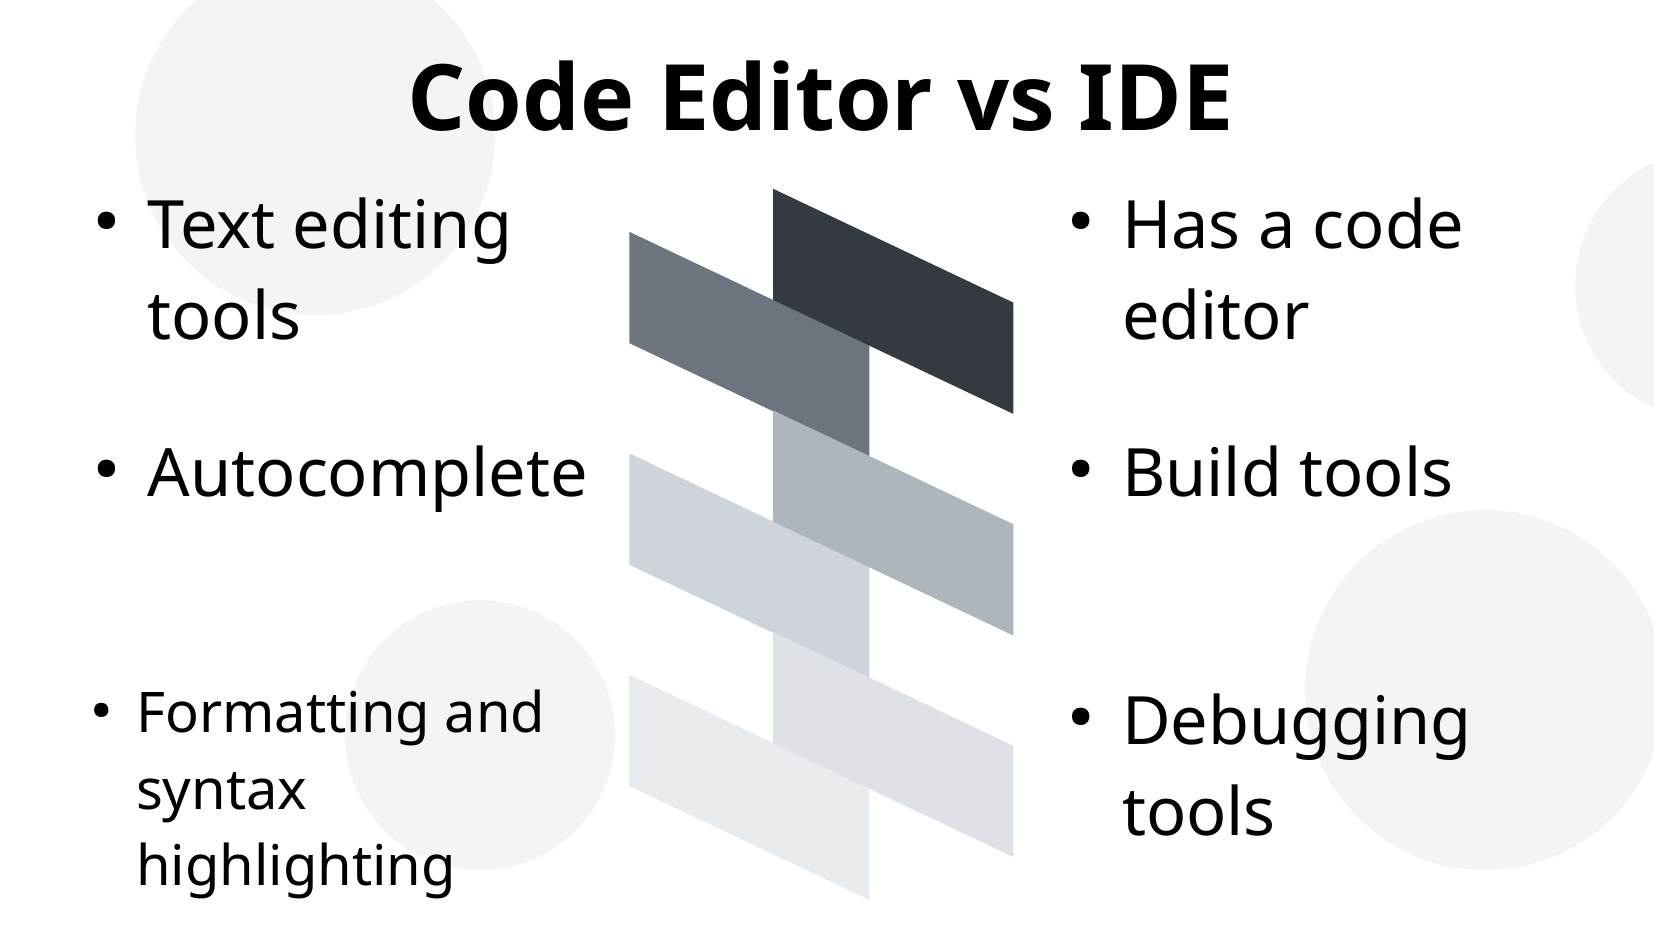

# Code Editor vs IDE
Text editing tools
Has a code editor
Autocomplete
Build tools
Formatting and syntax highlighting
Debugging tools